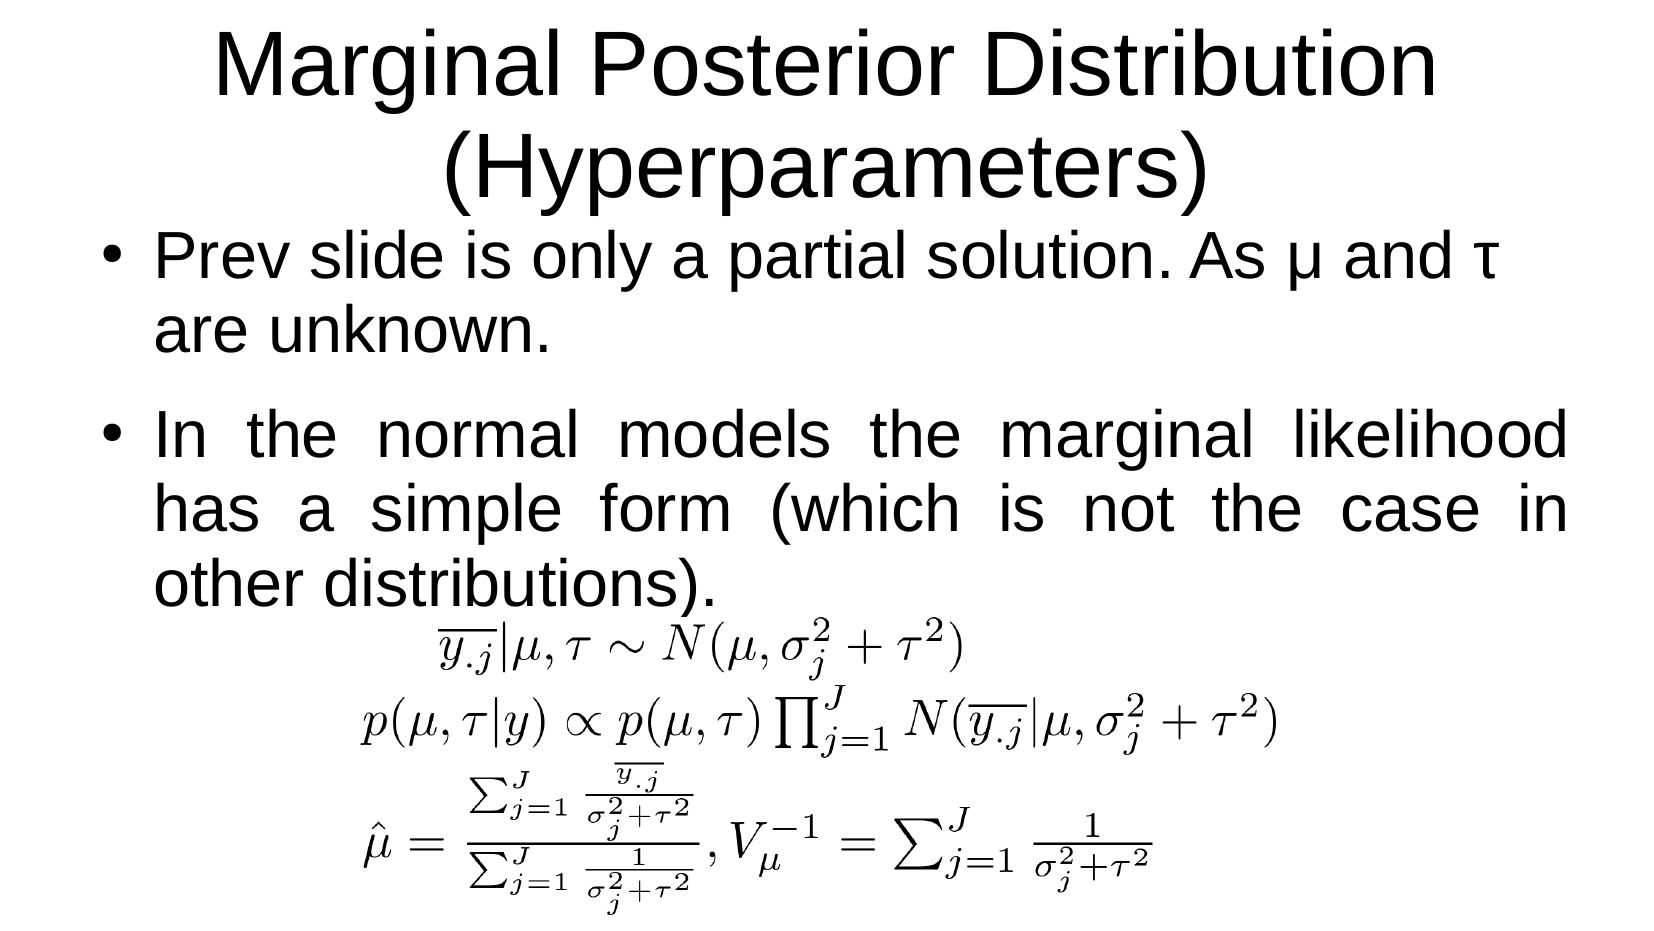

# Marginal Posterior Distribution (Hyperparameters)
Prev slide is only a partial solution. As μ and τ are unknown.
In the normal models the marginal likelihood has a simple form (which is not the case in other distributions).